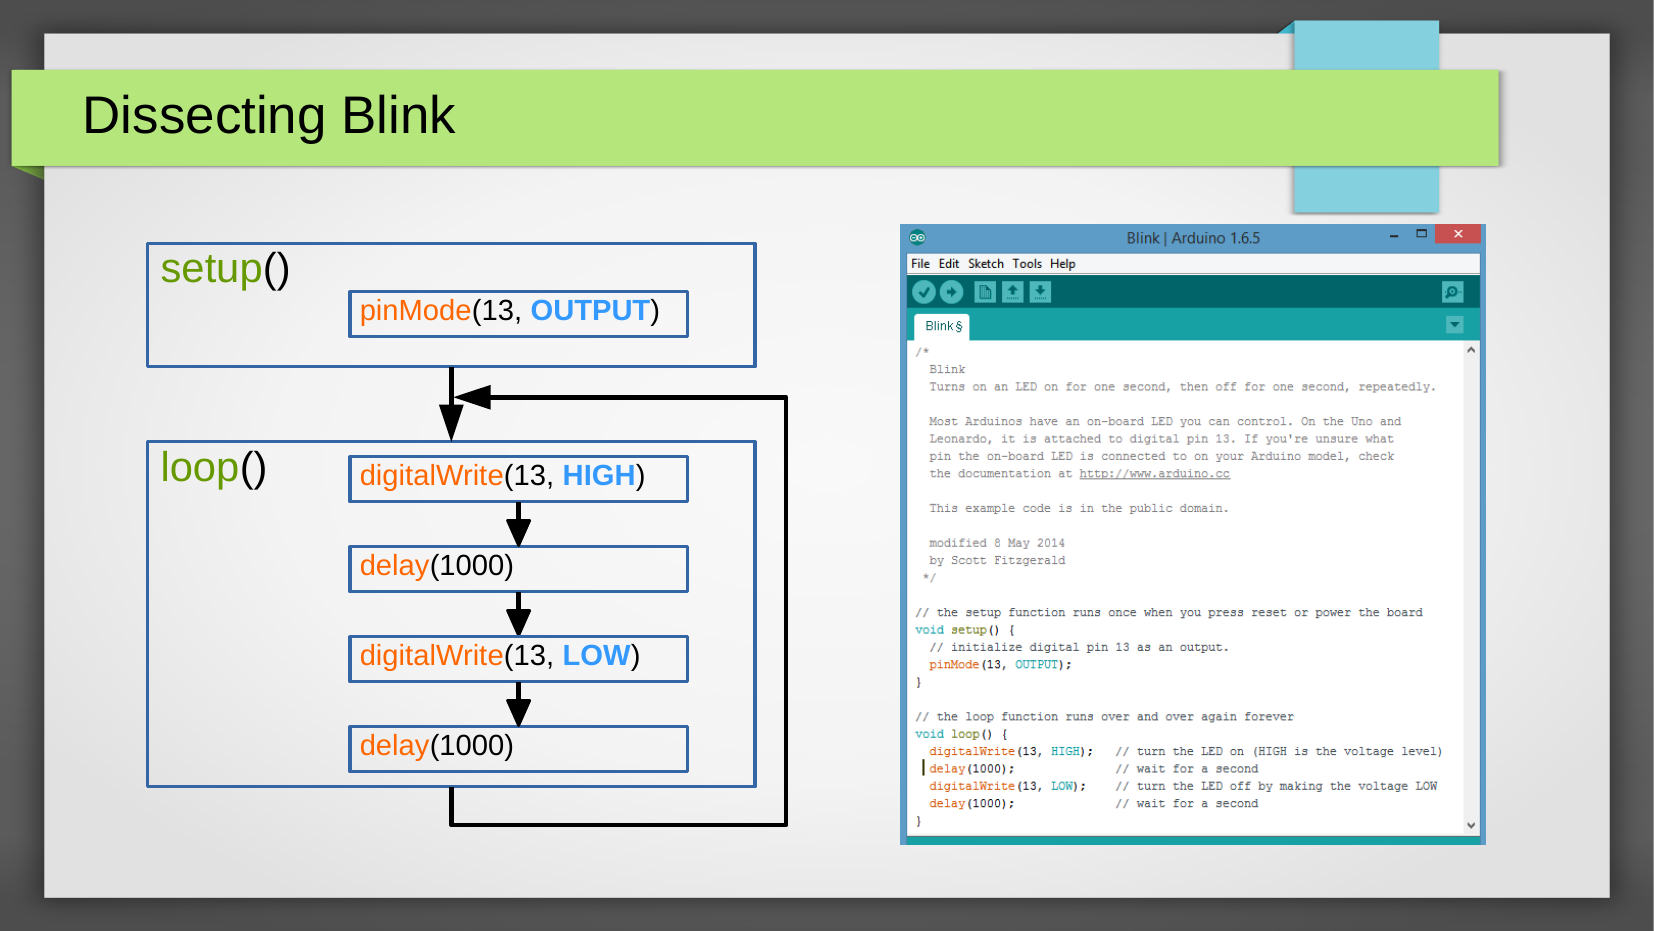

# Dissecting Blink
 setup()
 pinMode(13, OUTPUT)
 loop()
 digitalWrite(13, HIGH)
 delay(1000)
 digitalWrite(13, LOW)
 delay(1000)